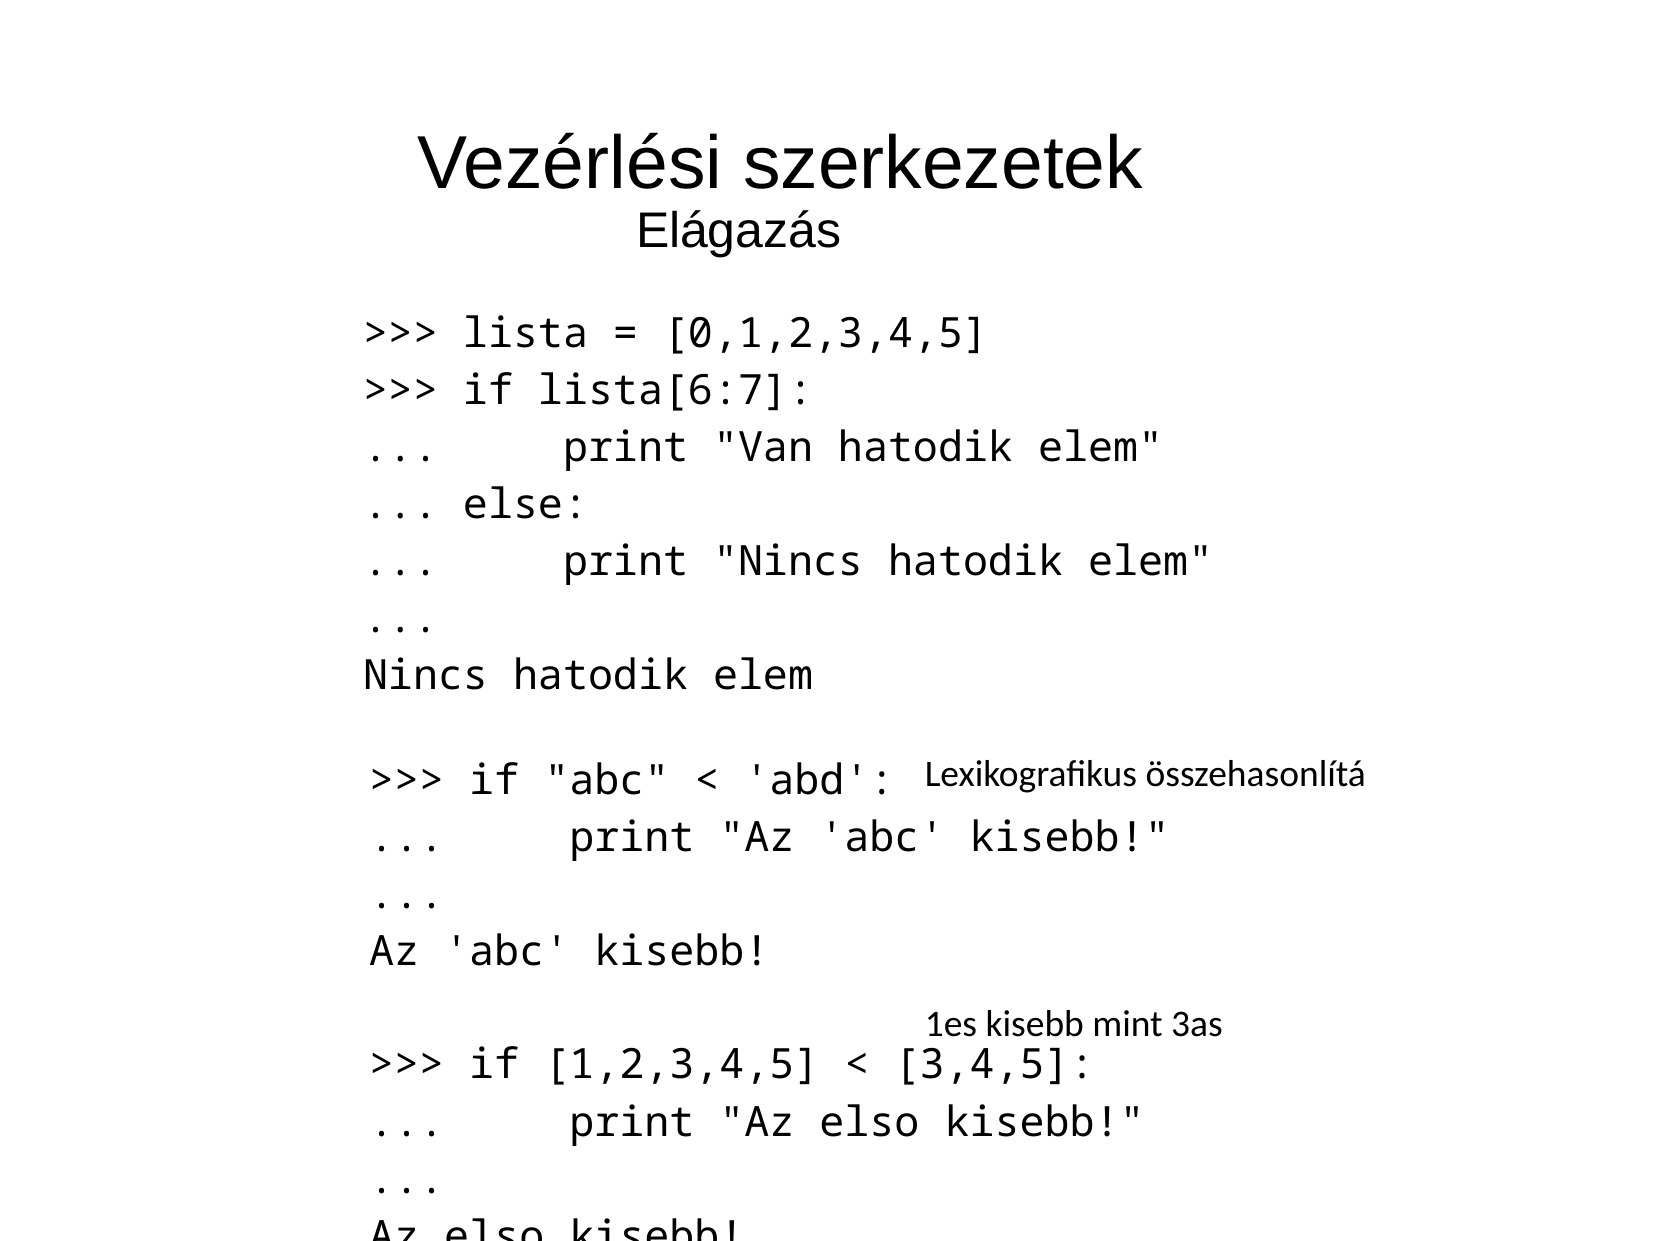

Vezérlési szerkezetek
Elágazás
>>> lista = [0,1,2,3,4,5]
>>> if lista[6:7]:
... print "Van hatodik elem"
... else:
... print "Nincs hatodik elem"
...
Nincs hatodik elem
Típus: 12 kisebb mint 3, mert karaktereket hasonlít össze
>>> if "abc" < 'abd':
... print "Az 'abc' kisebb!"
...
Az 'abc' kisebb!
>>> if [1,2,3,4,5] < [3,4,5]:
... print "Az elso kisebb!"
...
Az elso kisebb!
Lexikografikus összehasonlítá
1es kisebb mint 3as